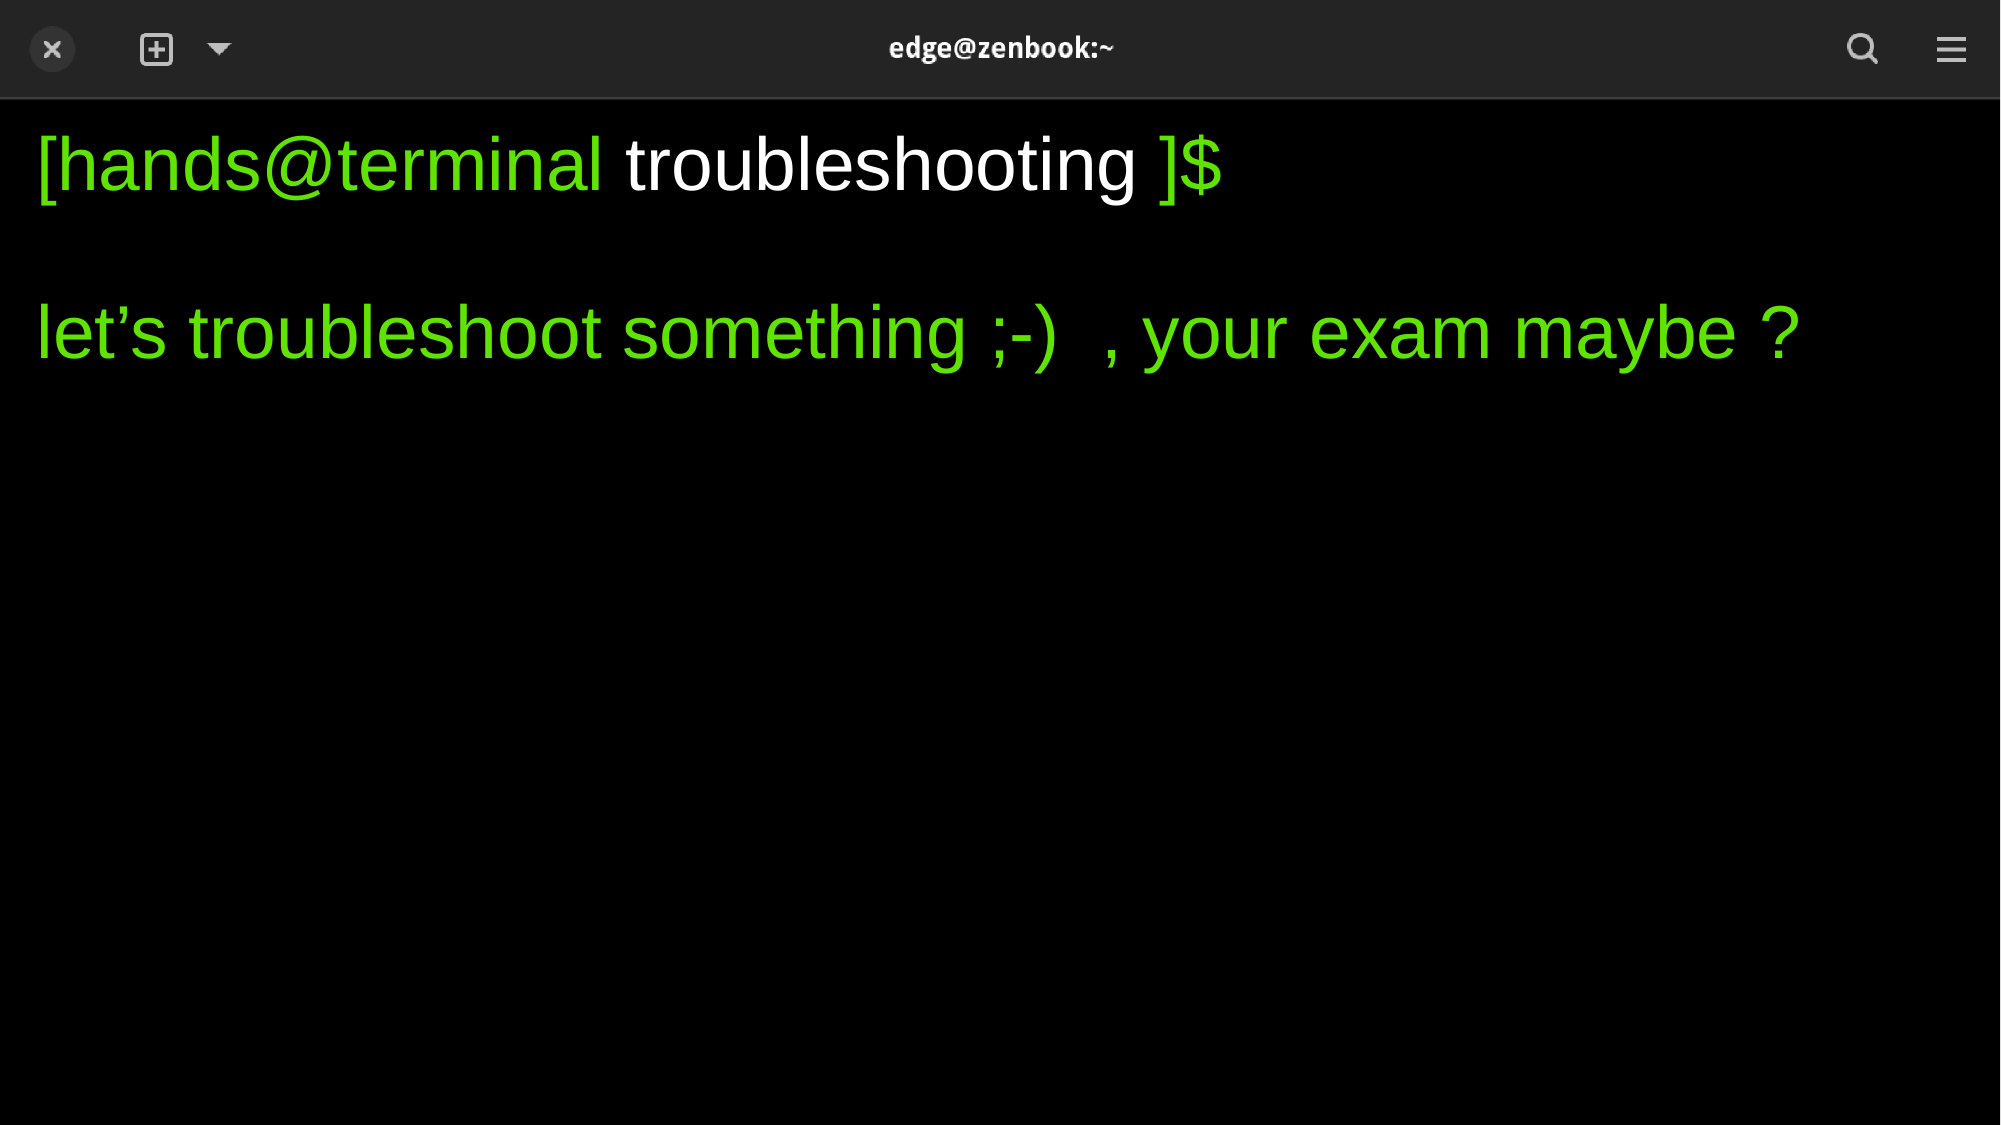

# [hands@terminal troubleshooting ]$
let’s troubleshoot something ;-) , your exam maybe ?